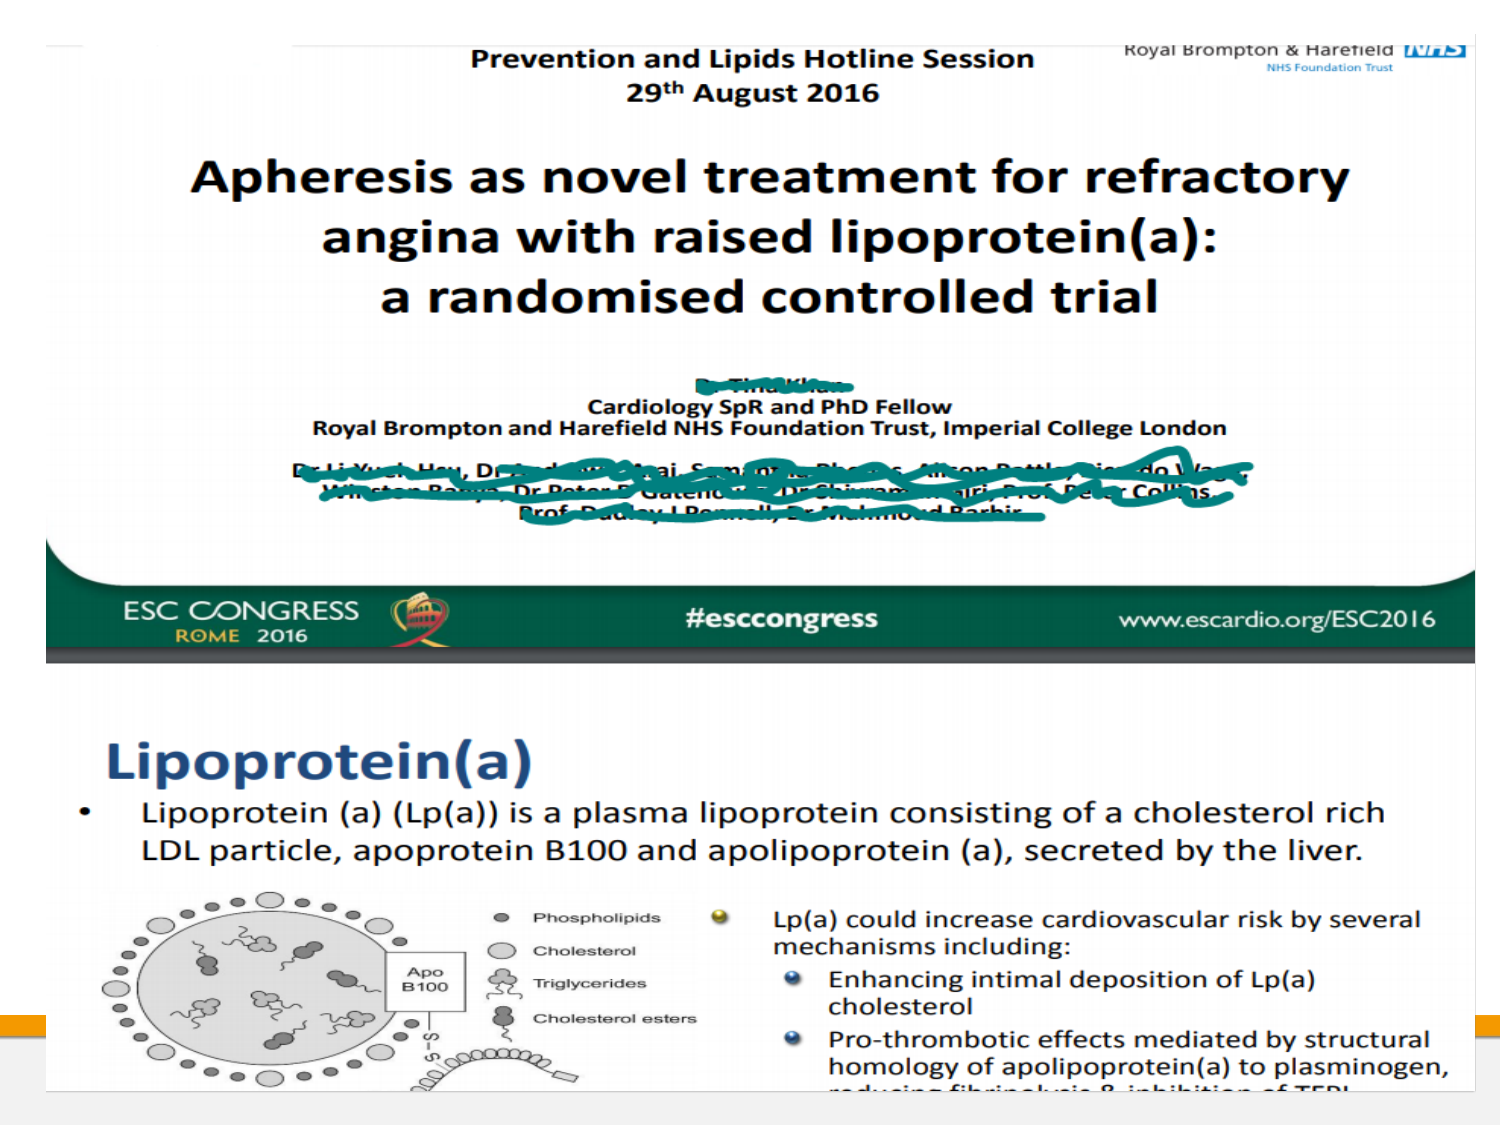

# Apheresis as novel treatment for refractory angina with raised lipoprotein(a): a randomised controlled trial